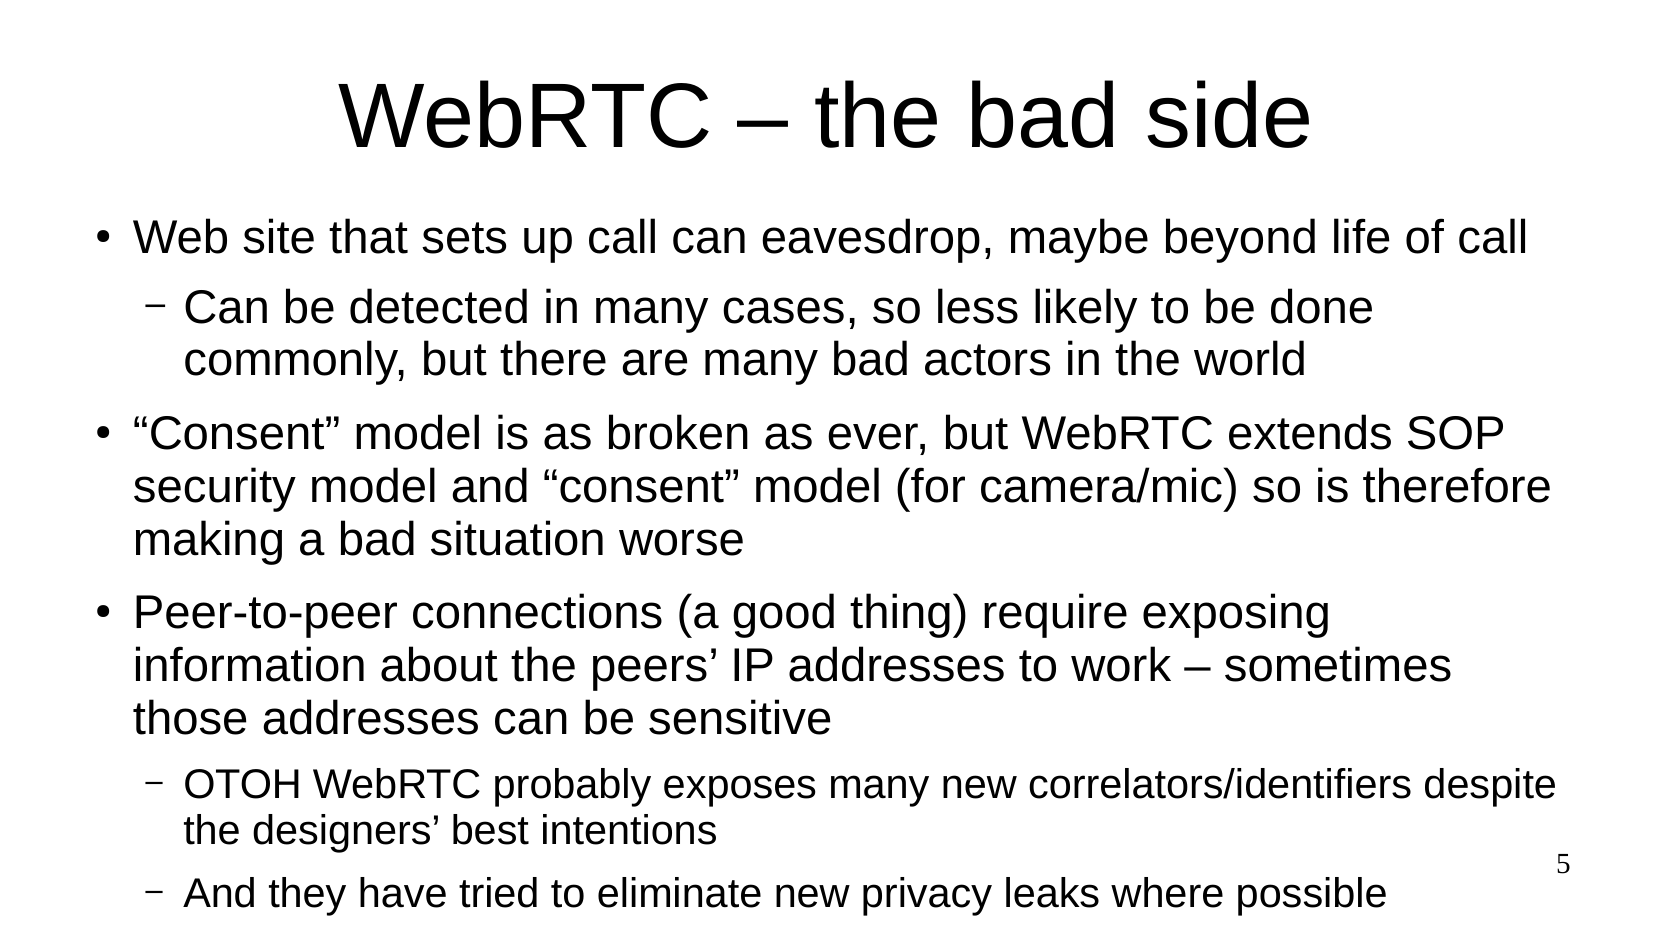

# WebRTC – the bad side
Web site that sets up call can eavesdrop, maybe beyond life of call
Can be detected in many cases, so less likely to be done commonly, but there are many bad actors in the world
“Consent” model is as broken as ever, but WebRTC extends SOP security model and “consent” model (for camera/mic) so is therefore making a bad situation worse
Peer-to-peer connections (a good thing) require exposing information about the peers’ IP addresses to work – sometimes those addresses can be sensitive
OTOH WebRTC probably exposes many new correlators/identifiers despite the designers’ best intentions
And they have tried to eliminate new privacy leaks where possible
5